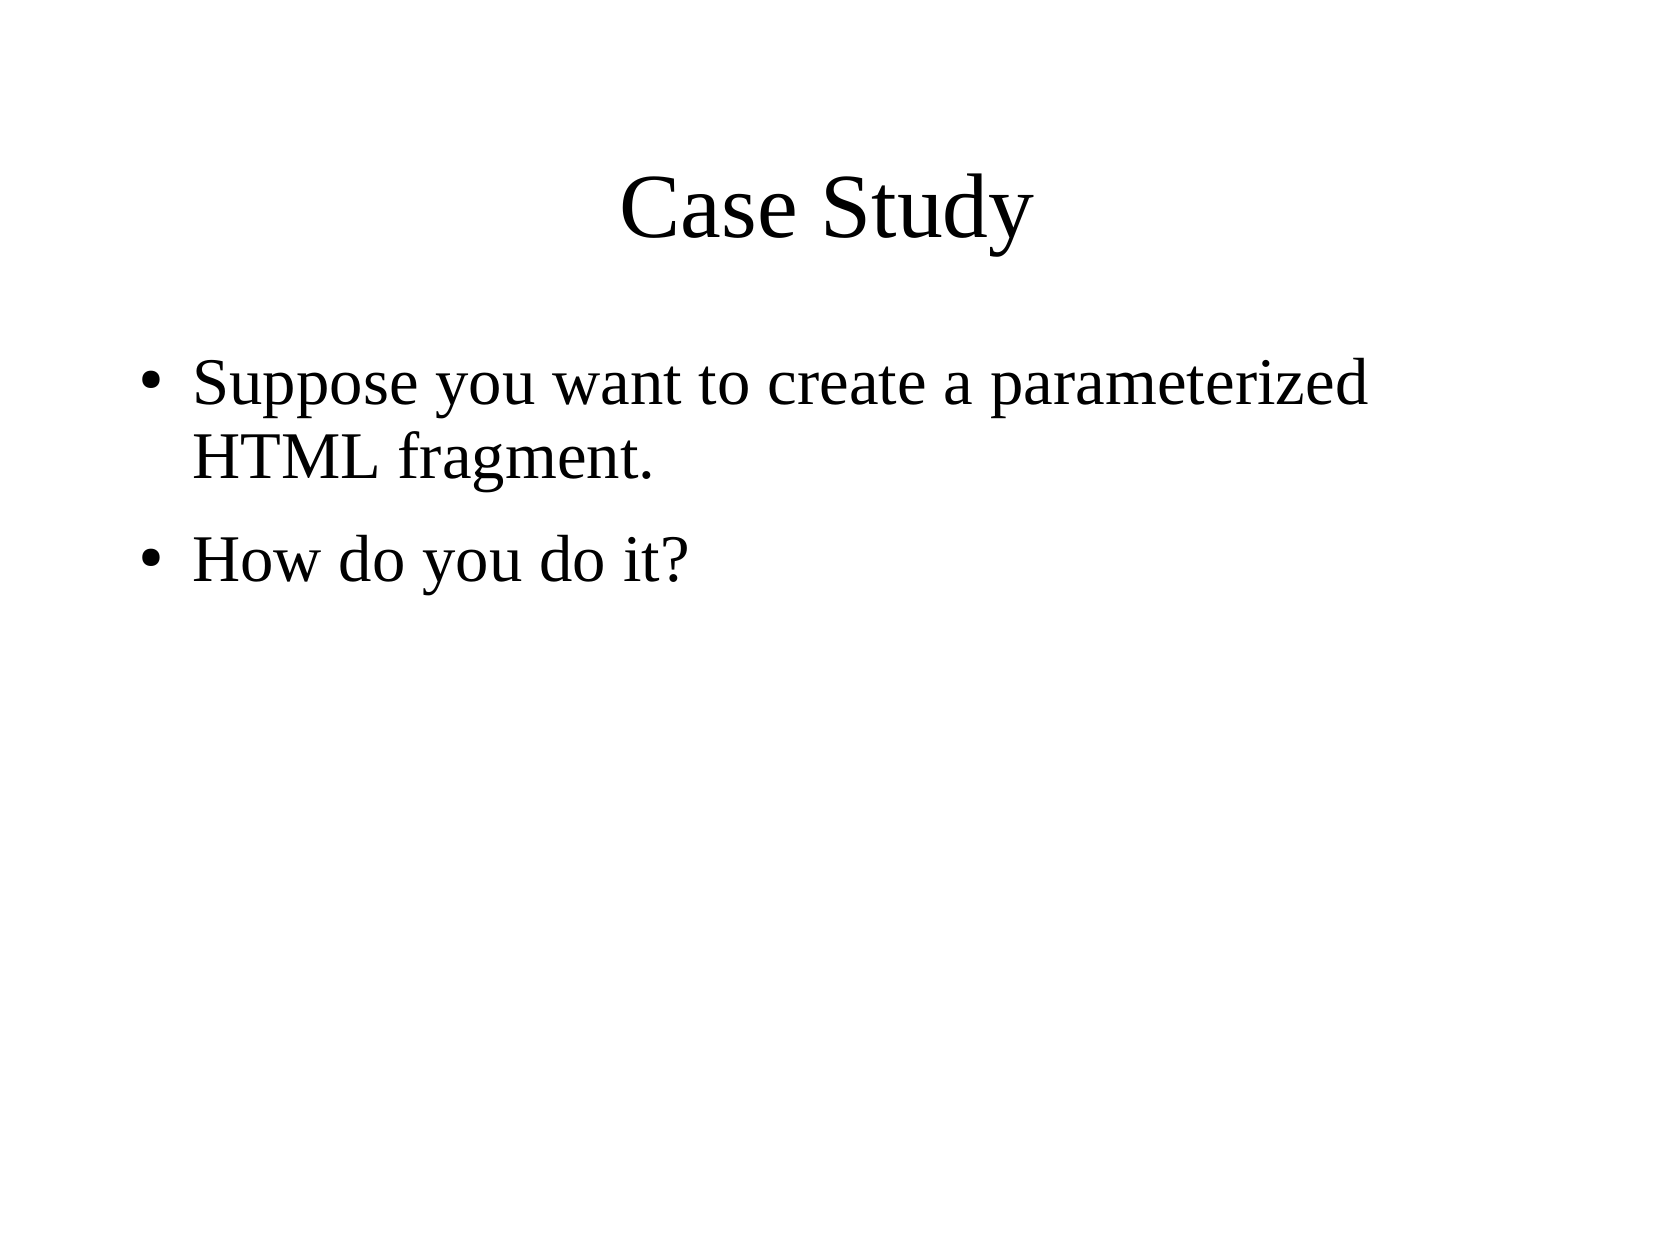

# Case Study
Suppose you want to create a parameterized HTML fragment.
How do you do it?